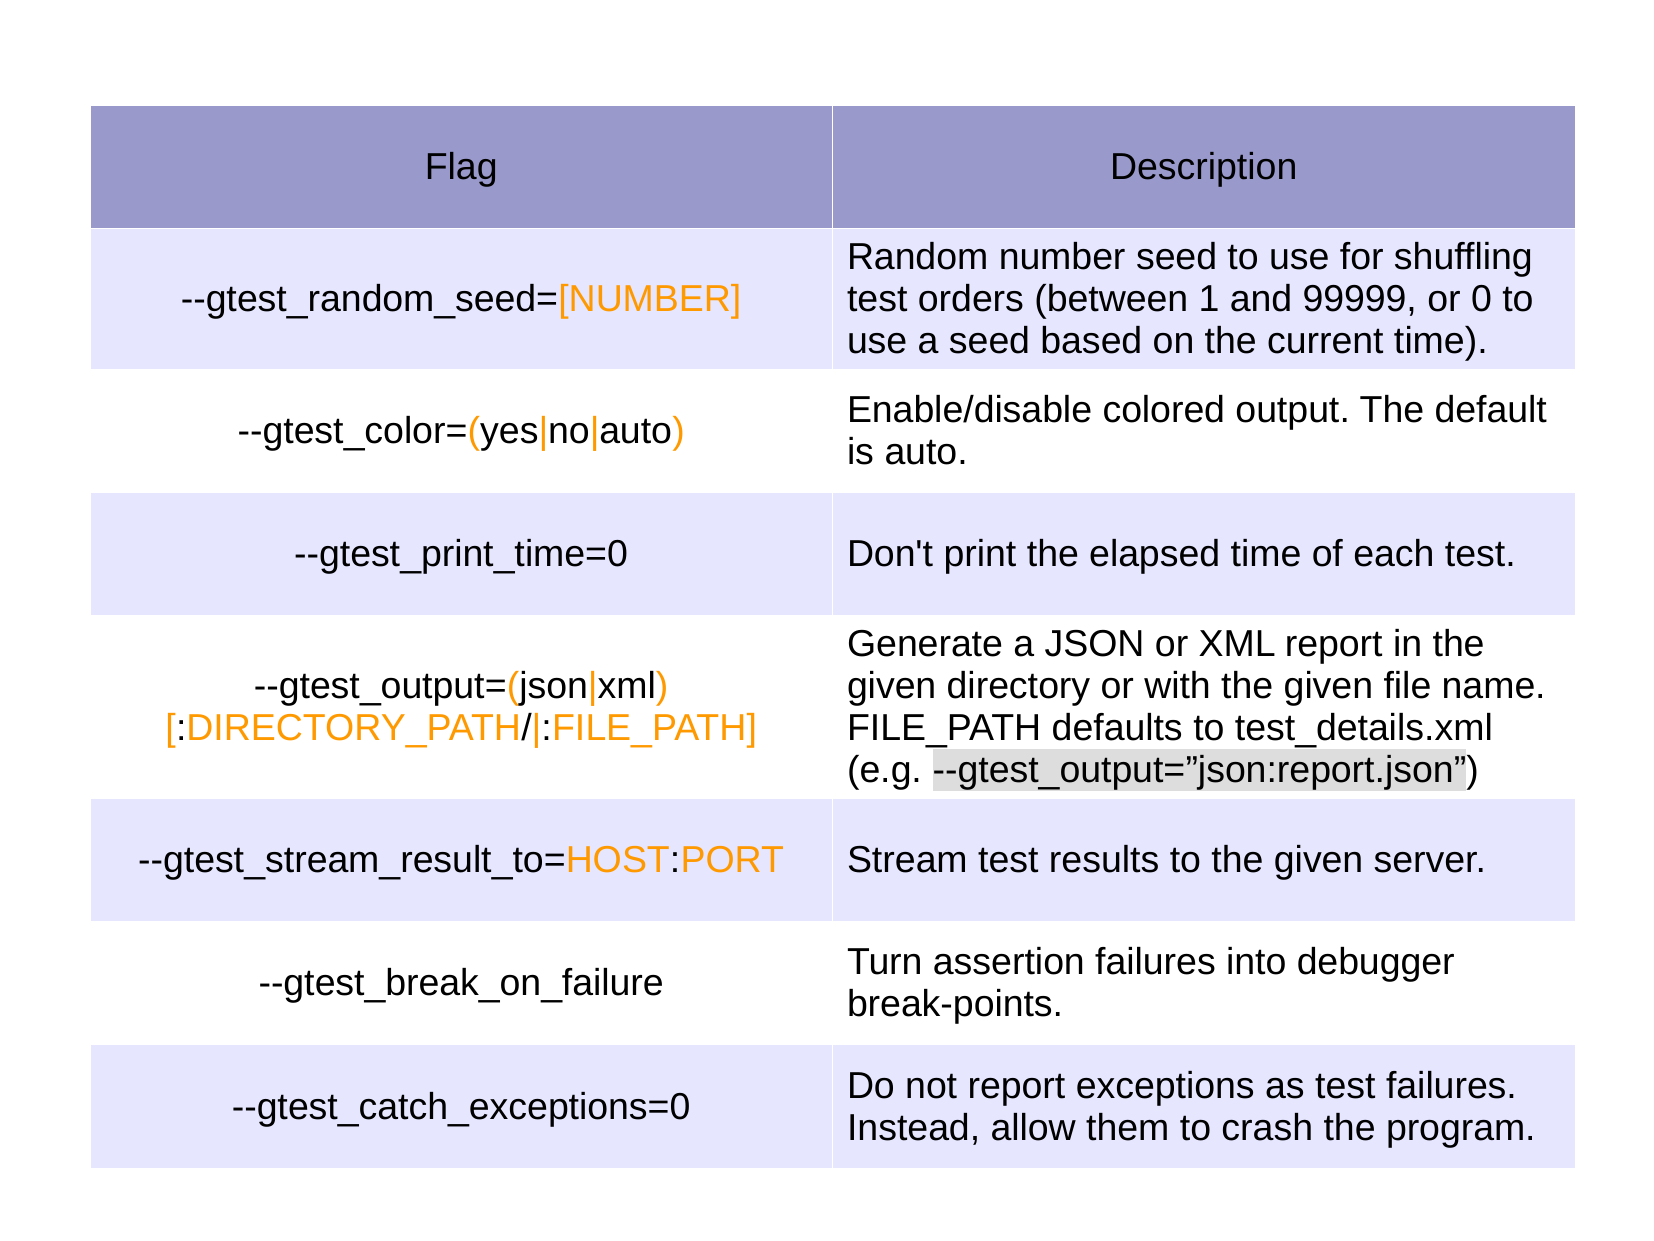

| Flag | Description |
| --- | --- |
| --gtest\_random\_seed=[NUMBER] | Random number seed to use for shuffling test orders (between 1 and 99999, or 0 to use a seed based on the current time). |
| --gtest\_color=(yes|no|auto) | Enable/disable colored output. The default is auto. |
| --gtest\_print\_time=0 | Don't print the elapsed time of each test. |
| --gtest\_output=(json|xml)[:DIRECTORY\_PATH/|:FILE\_PATH] | Generate a JSON or XML report in the given directory or with the given file name. FILE\_PATH defaults to test\_details.xml (e.g. --gtest\_output=”json:report.json”) |
| --gtest\_stream\_result\_to=HOST:PORT | Stream test results to the given server. |
| --gtest\_break\_on\_failure | Turn assertion failures into debugger break-points. |
| --gtest\_catch\_exceptions=0 | Do not report exceptions as test failures. Instead, allow them to crash the program. |